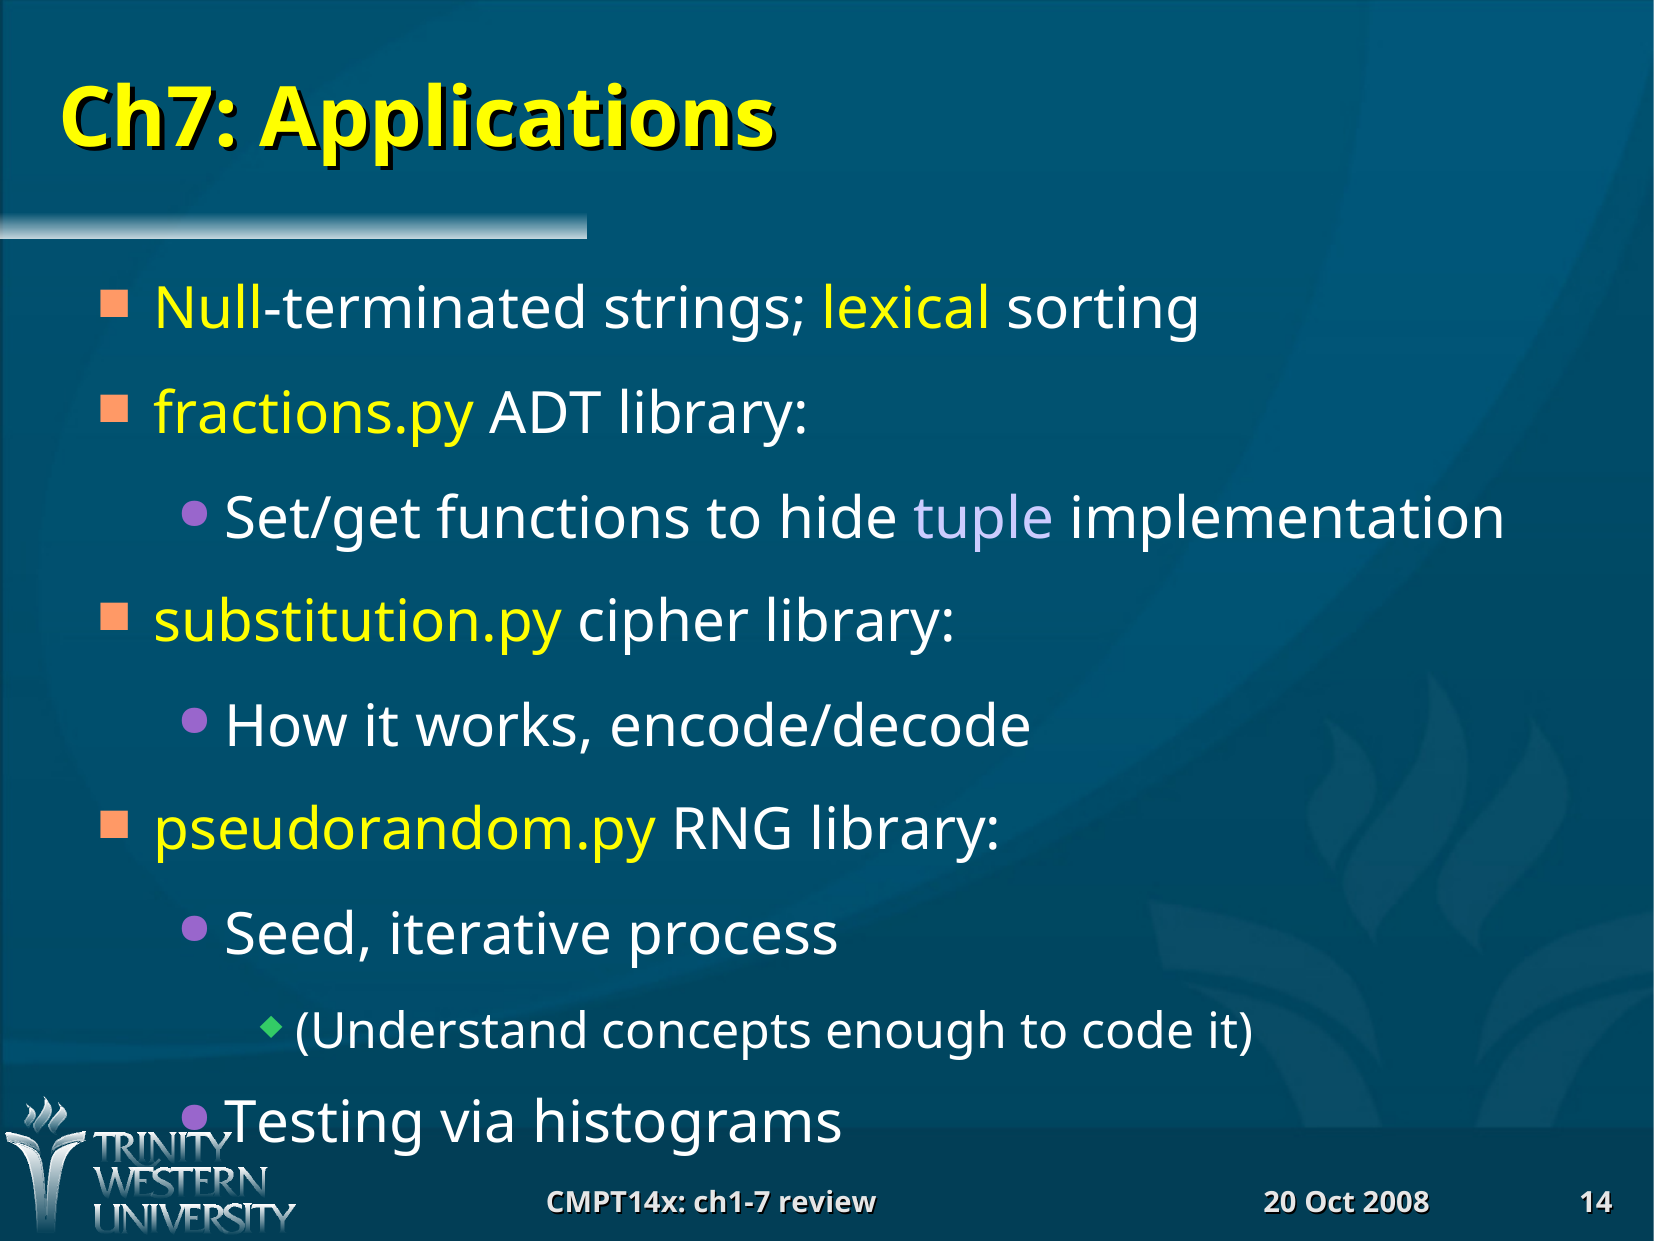

# Ch7: Applications
Null-terminated strings; lexical sorting
fractions.py ADT library:
Set/get functions to hide tuple implementation
substitution.py cipher library:
How it works, encode/decode
pseudorandom.py RNG library:
Seed, iterative process
(Understand concepts enough to code it)
Testing via histograms
CMPT14x: ch1-7 review
20 Oct 2008
14